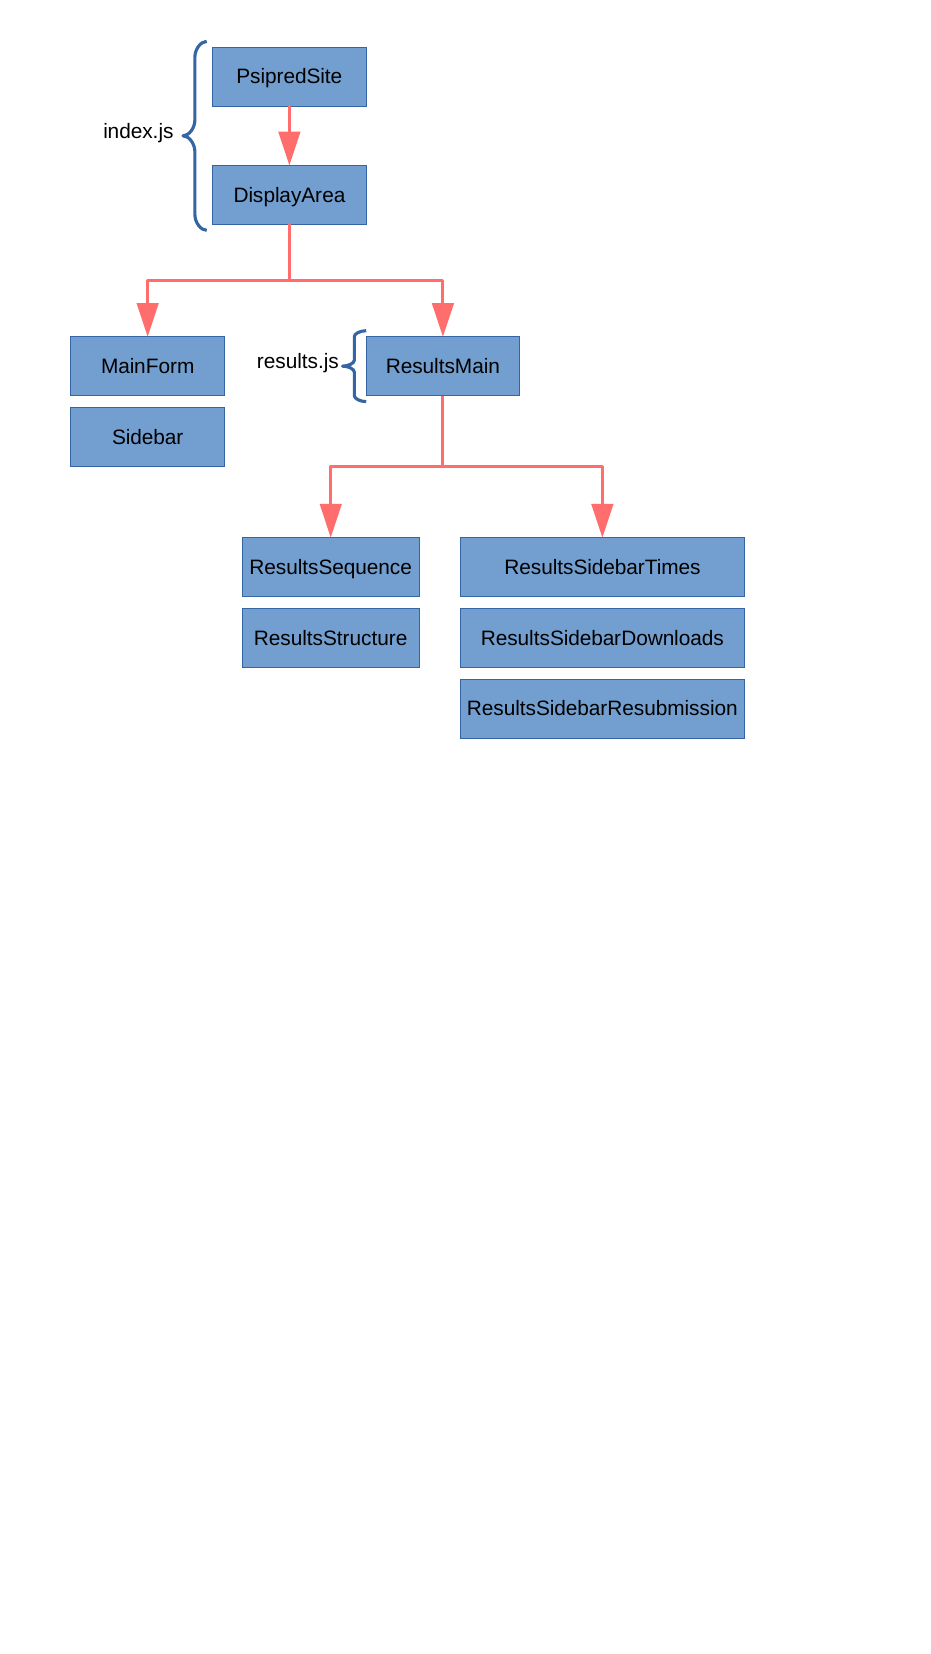

PsipredSite
index.js
DisplayArea
MainForm
ResultsMain
results.js
Sidebar
ResultsSequence
ResultsSidebarTimes
ResultsStructure
ResultsSidebarDownloads
ResultsSidebarResubmission